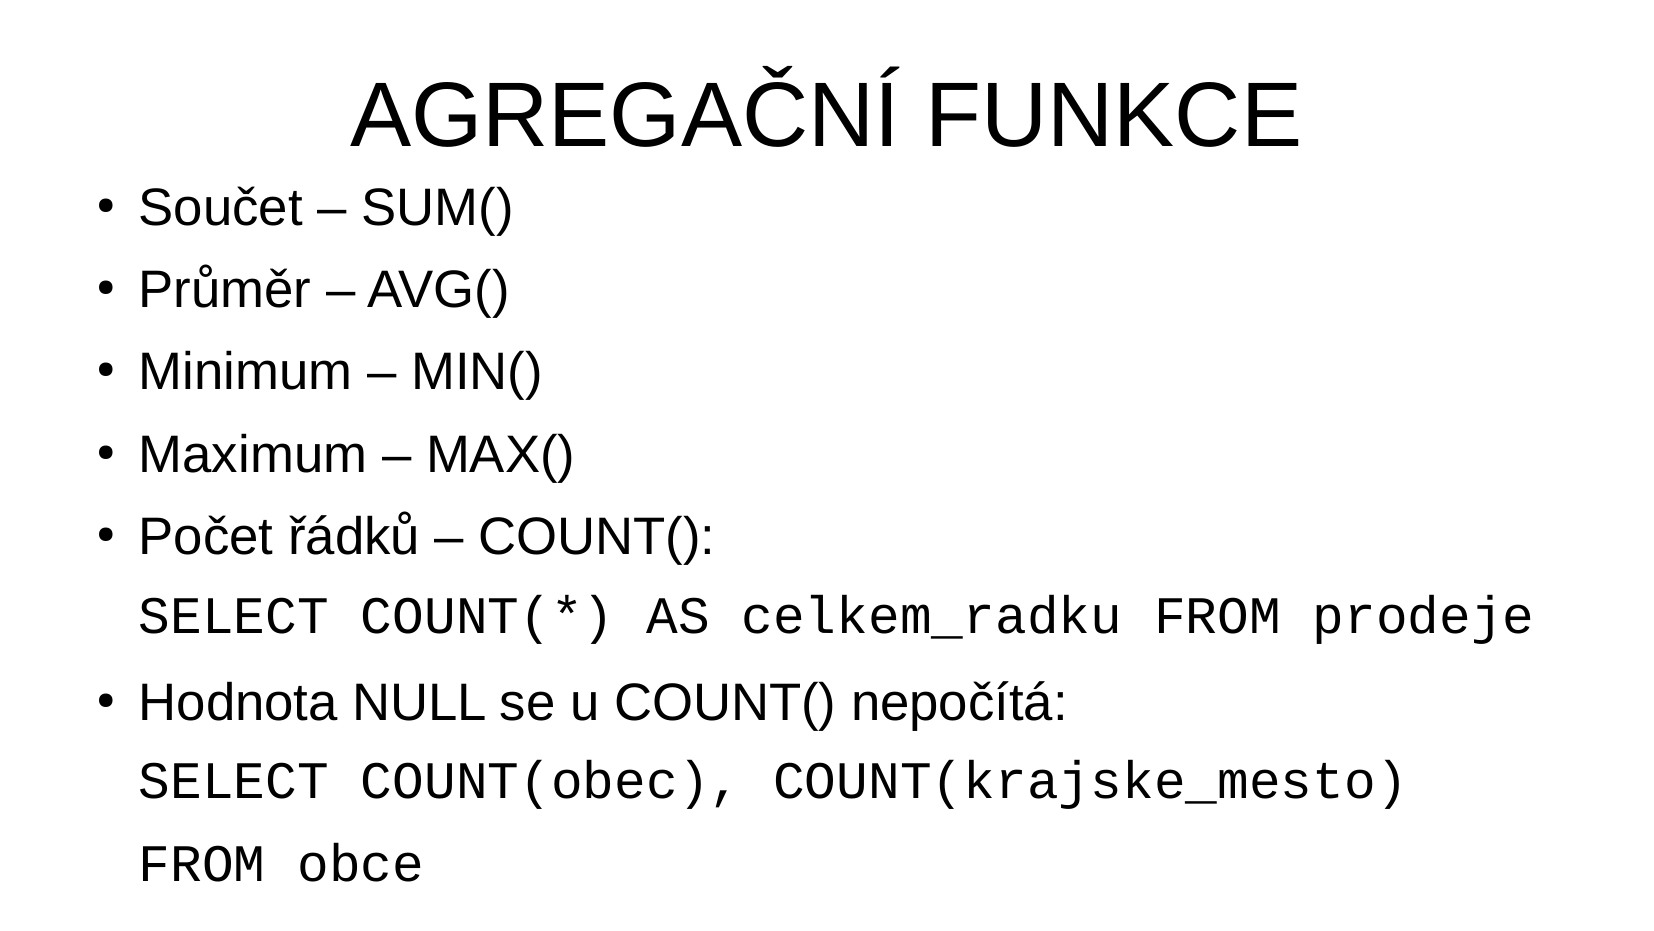

# AGREGAČNÍ FUNKCE
Součet – SUM()
Průměr – AVG()
Minimum – MIN()
Maximum – MAX()
Počet řádků – COUNT():
SELECT COUNT(*) AS celkem_radku FROM prodeje
Hodnota NULL se u COUNT() nepočítá:
SELECT COUNT(obec), COUNT(krajske_mesto)
FROM obce